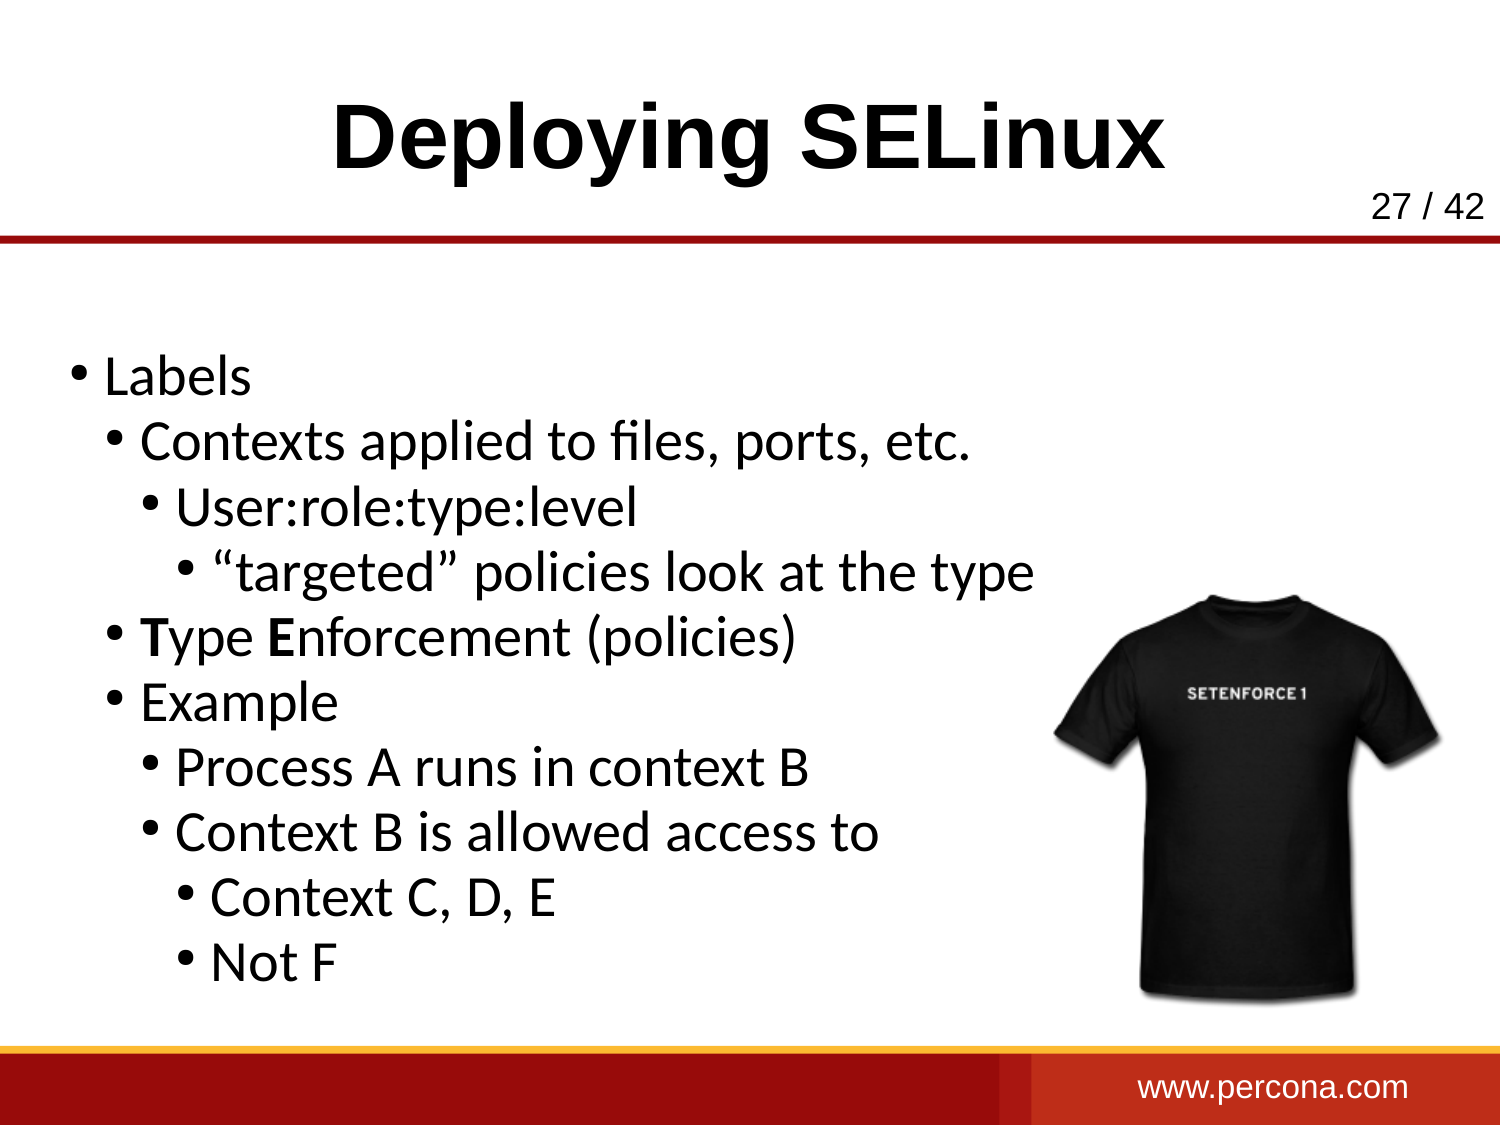

Deploying SELinux
Labels
Contexts applied to files, ports, etc.
User:role:type:level
“targeted” policies look at the type
Type Enforcement (policies)
Example
Process A runs in context B
Context B is allowed access to
Context C, D, E
Not F